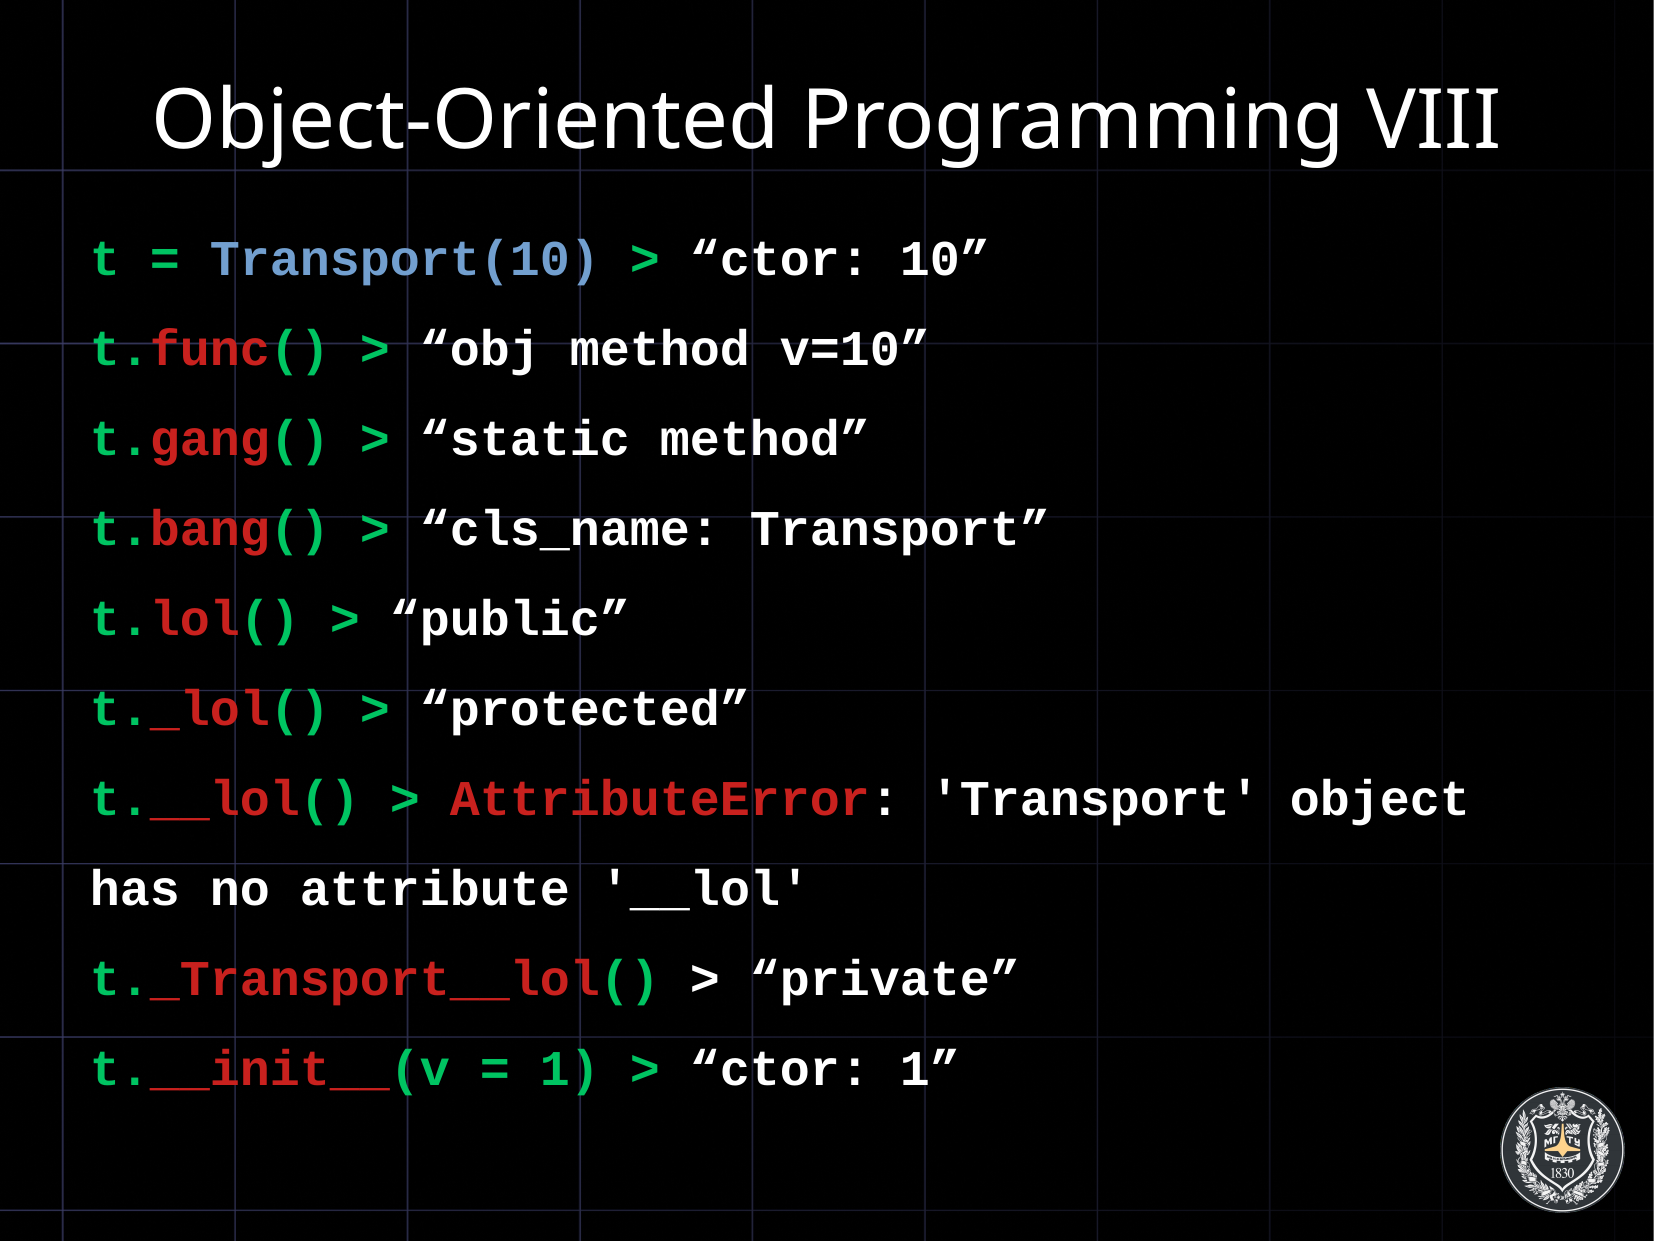

Object-Oriented Programming VIII
t = Transport(10) > “ctor: 10”
t.func() > “obj method v=10”
t.gang() > “static method”
t.bang() > “cls_name: Transport”
t.lol() > “public”
t._lol() > “protected”
t.__lol() > AttributeError: 'Transport' object has no attribute '__lol'
t._Transport__lol() > “private”
t.__init__(v = 1) > “ctor: 1”